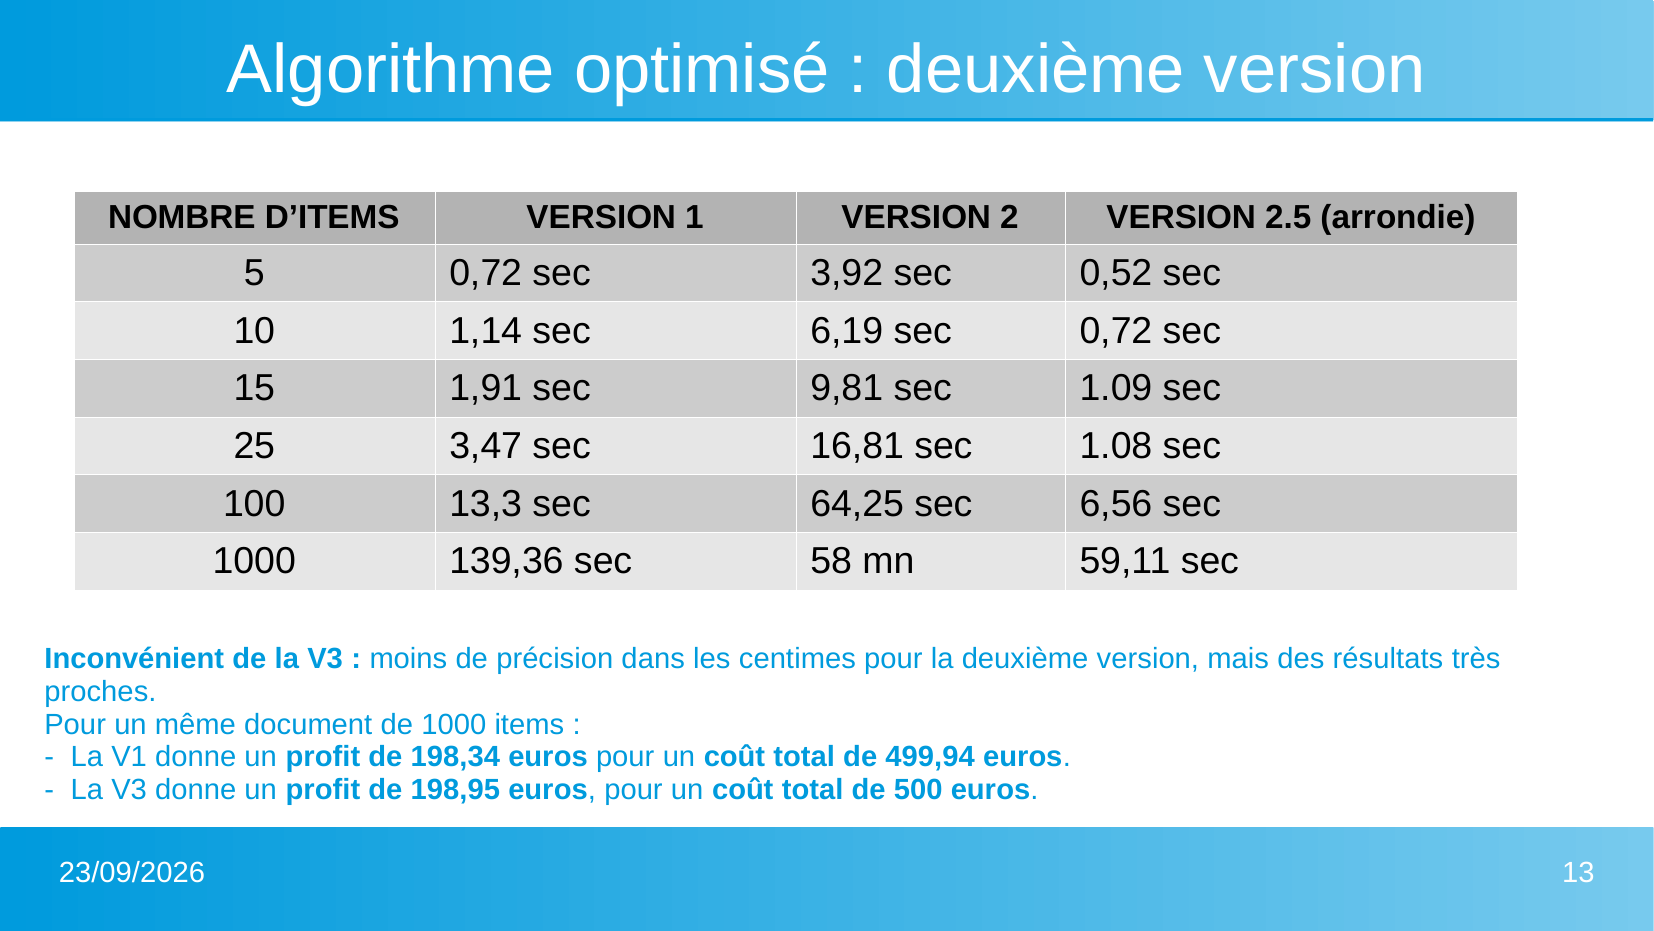

# Algorithme optimisé : deuxième version
| NOMBRE D’ITEMS | VERSION 1 | VERSION 2 | VERSION 2.5 (arrondie) |
| --- | --- | --- | --- |
| 5 | 0,72 sec | 3,92 sec | 0,52 sec |
| 10 | 1,14 sec | 6,19 sec | 0,72 sec |
| 15 | 1,91 sec | 9,81 sec | 1.09 sec |
| 25 | 3,47 sec | 16,81 sec | 1.08 sec |
| 100 | 13,3 sec | 64,25 sec | 6,56 sec |
| 1000 | 139,36 sec | 58 mn | 59,11 sec |
Inconvénient de la V3 : moins de précision dans les centimes pour la deuxième version, mais des résultats très proches.
Pour un même document de 1000 items :
- La V1 donne un profit de 198,34 euros pour un coût total de 499,94 euros.
- La V3 donne un profit de 198,95 euros, pour un coût total de 500 euros.
13